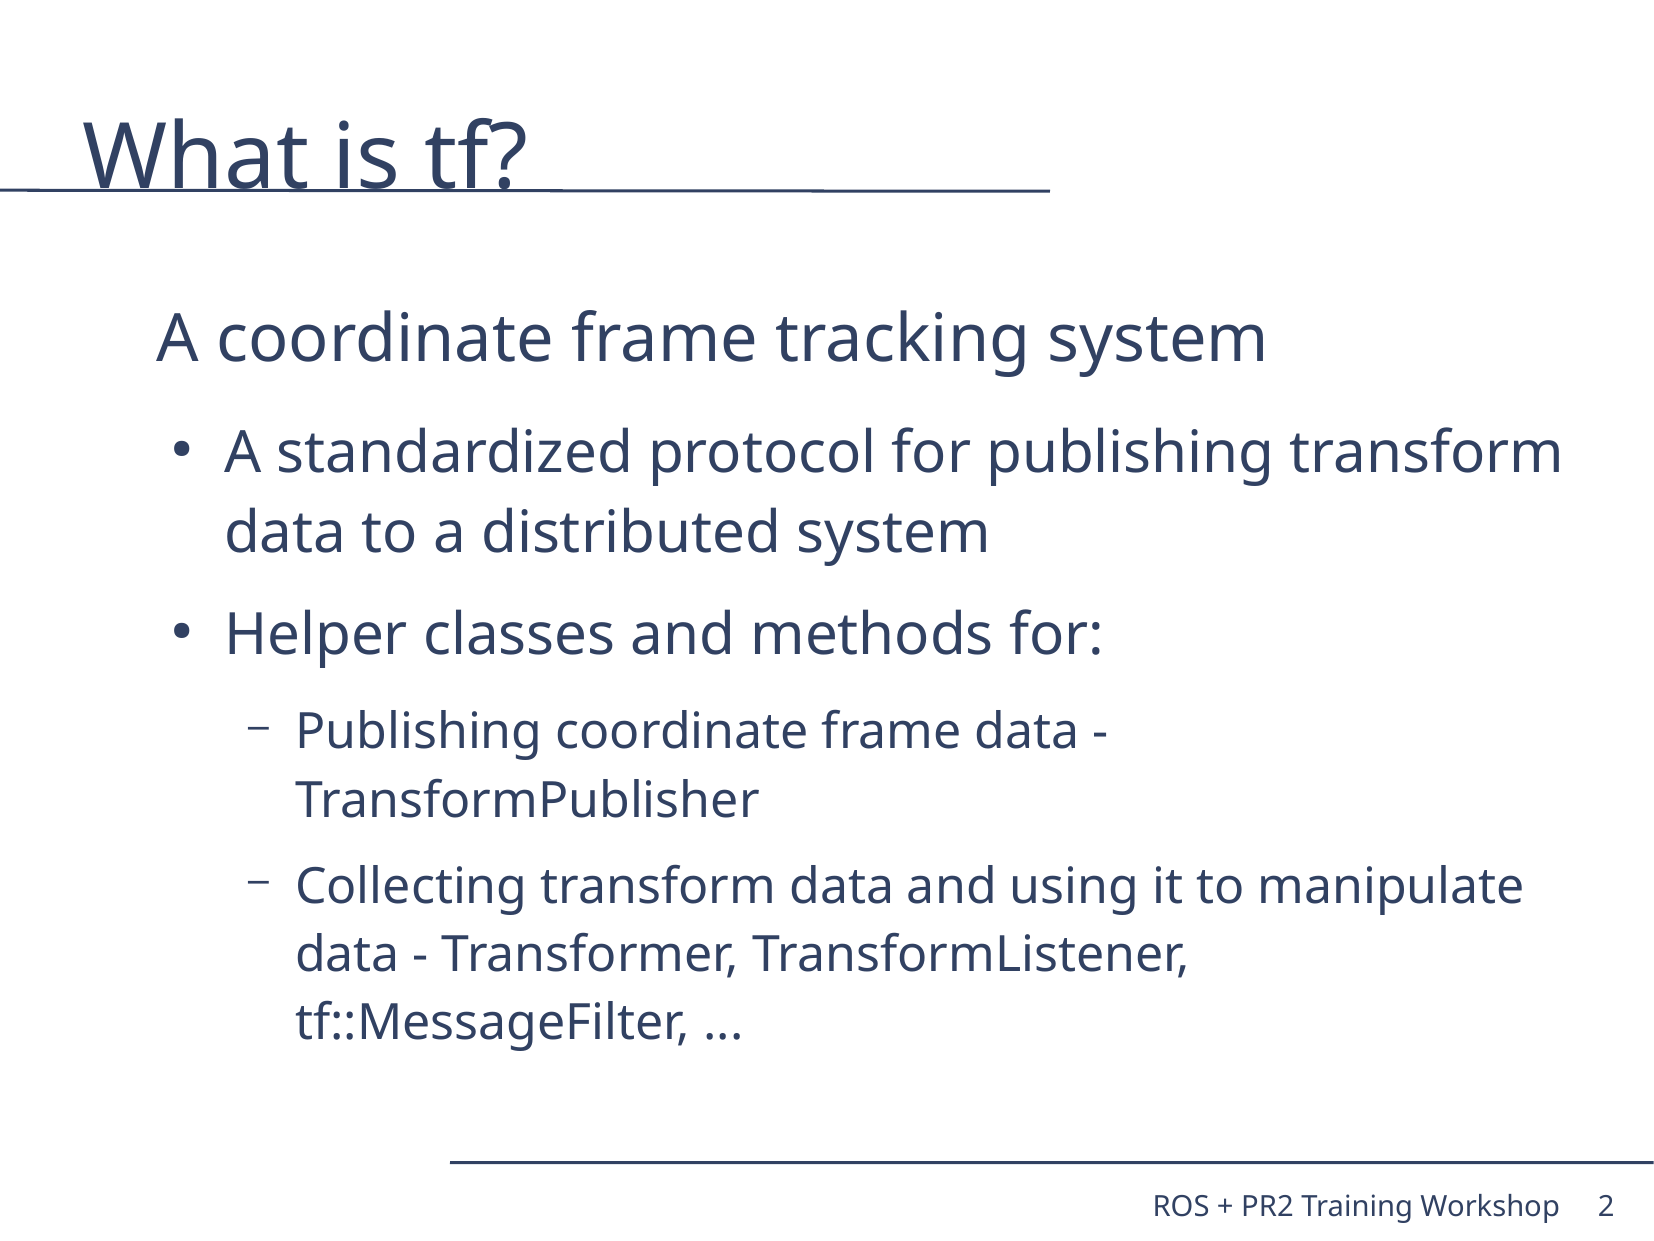

# What is tf?
A coordinate frame tracking system
A standardized protocol for publishing transform data to a distributed system
Helper classes and methods for:
Publishing coordinate frame data - TransformPublisher
Collecting transform data and using it to manipulate data - Transformer, TransformListener, tf::MessageFilter, ...